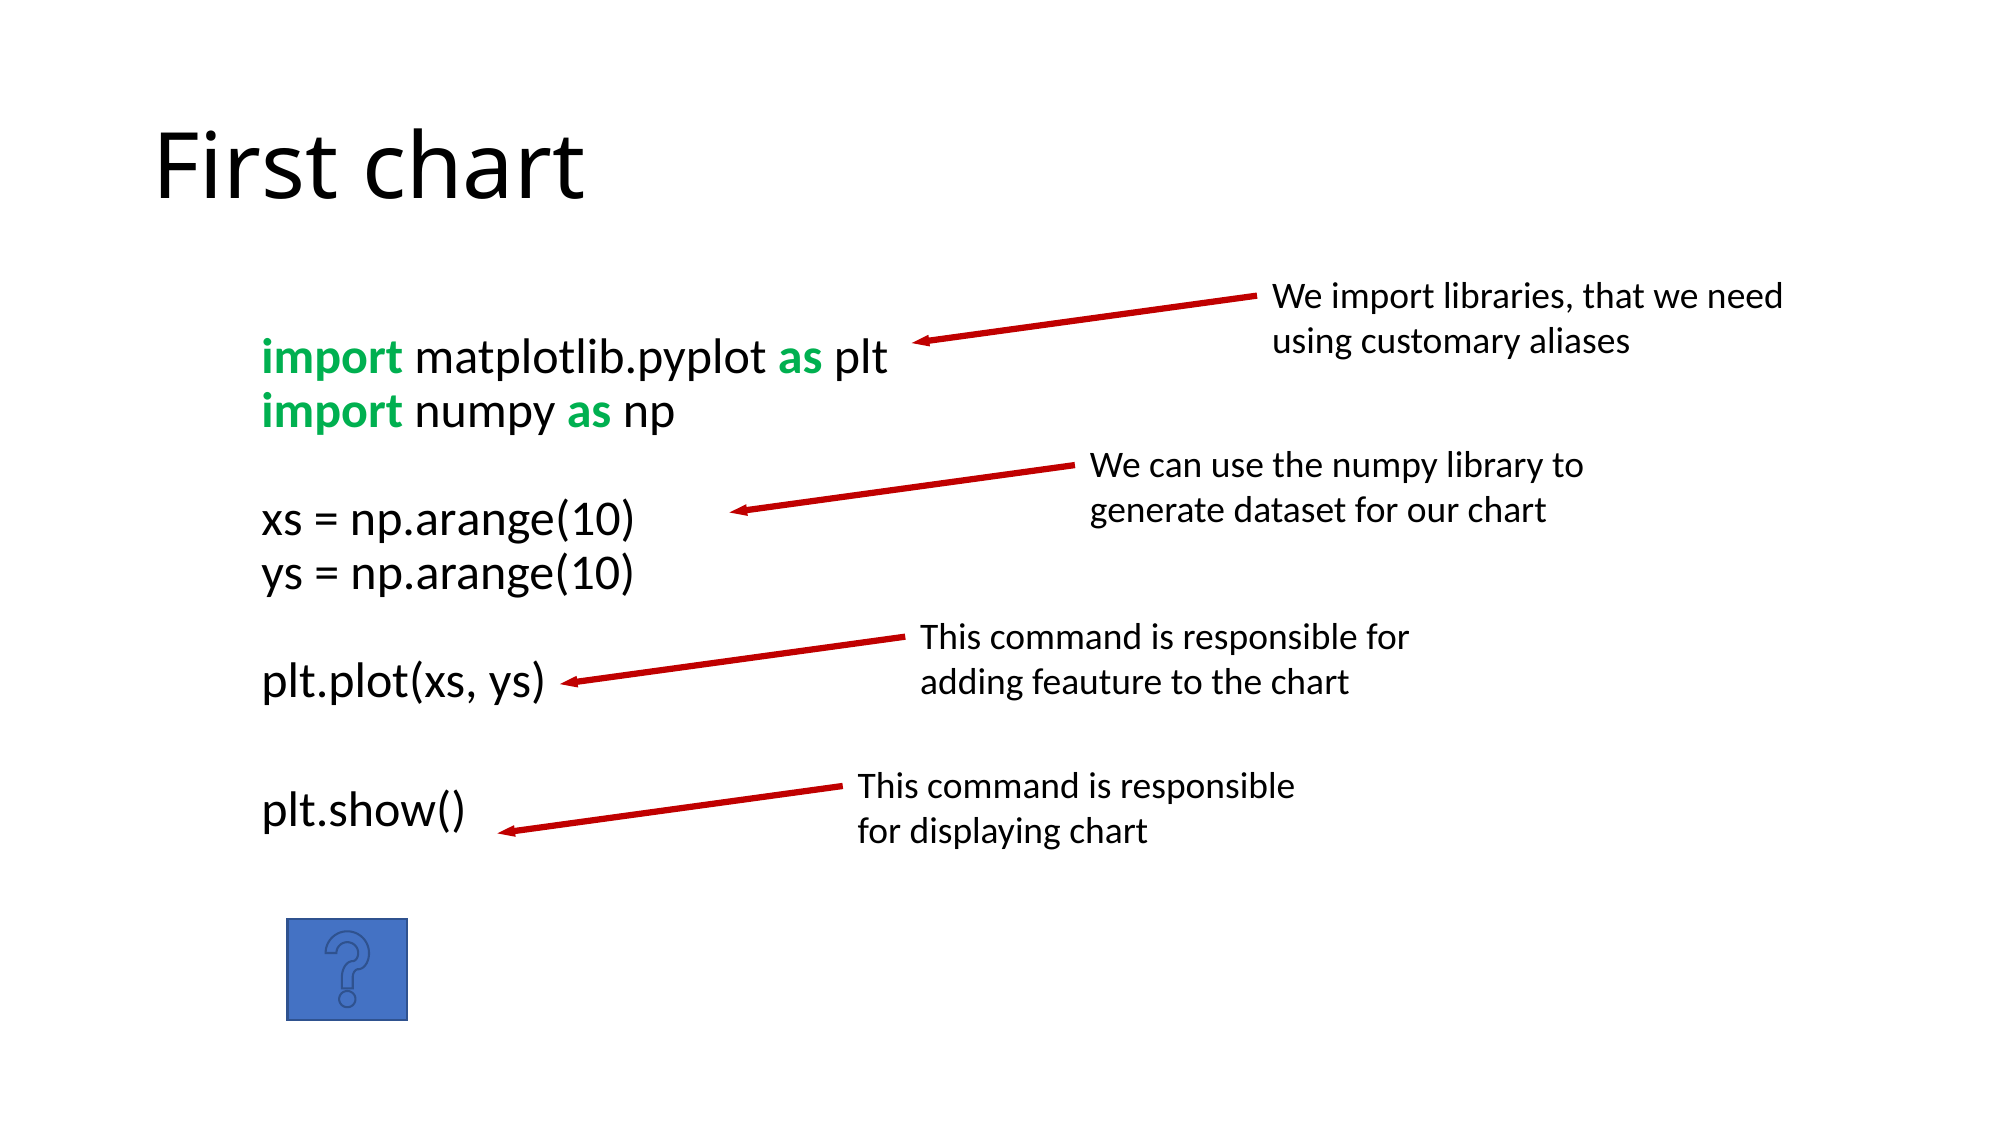

# First chart
We import libraries, that we need using customary aliases
import matplotlib.pyplot as plt
import numpy as np
xs = np.arange(10)
ys = np.arange(10)
plt.plot(xs, ys)
plt.show()
We can use the numpy library to generate dataset for our chart
This command is responsible for adding feauture to the chart
This command is responsible for displaying chart